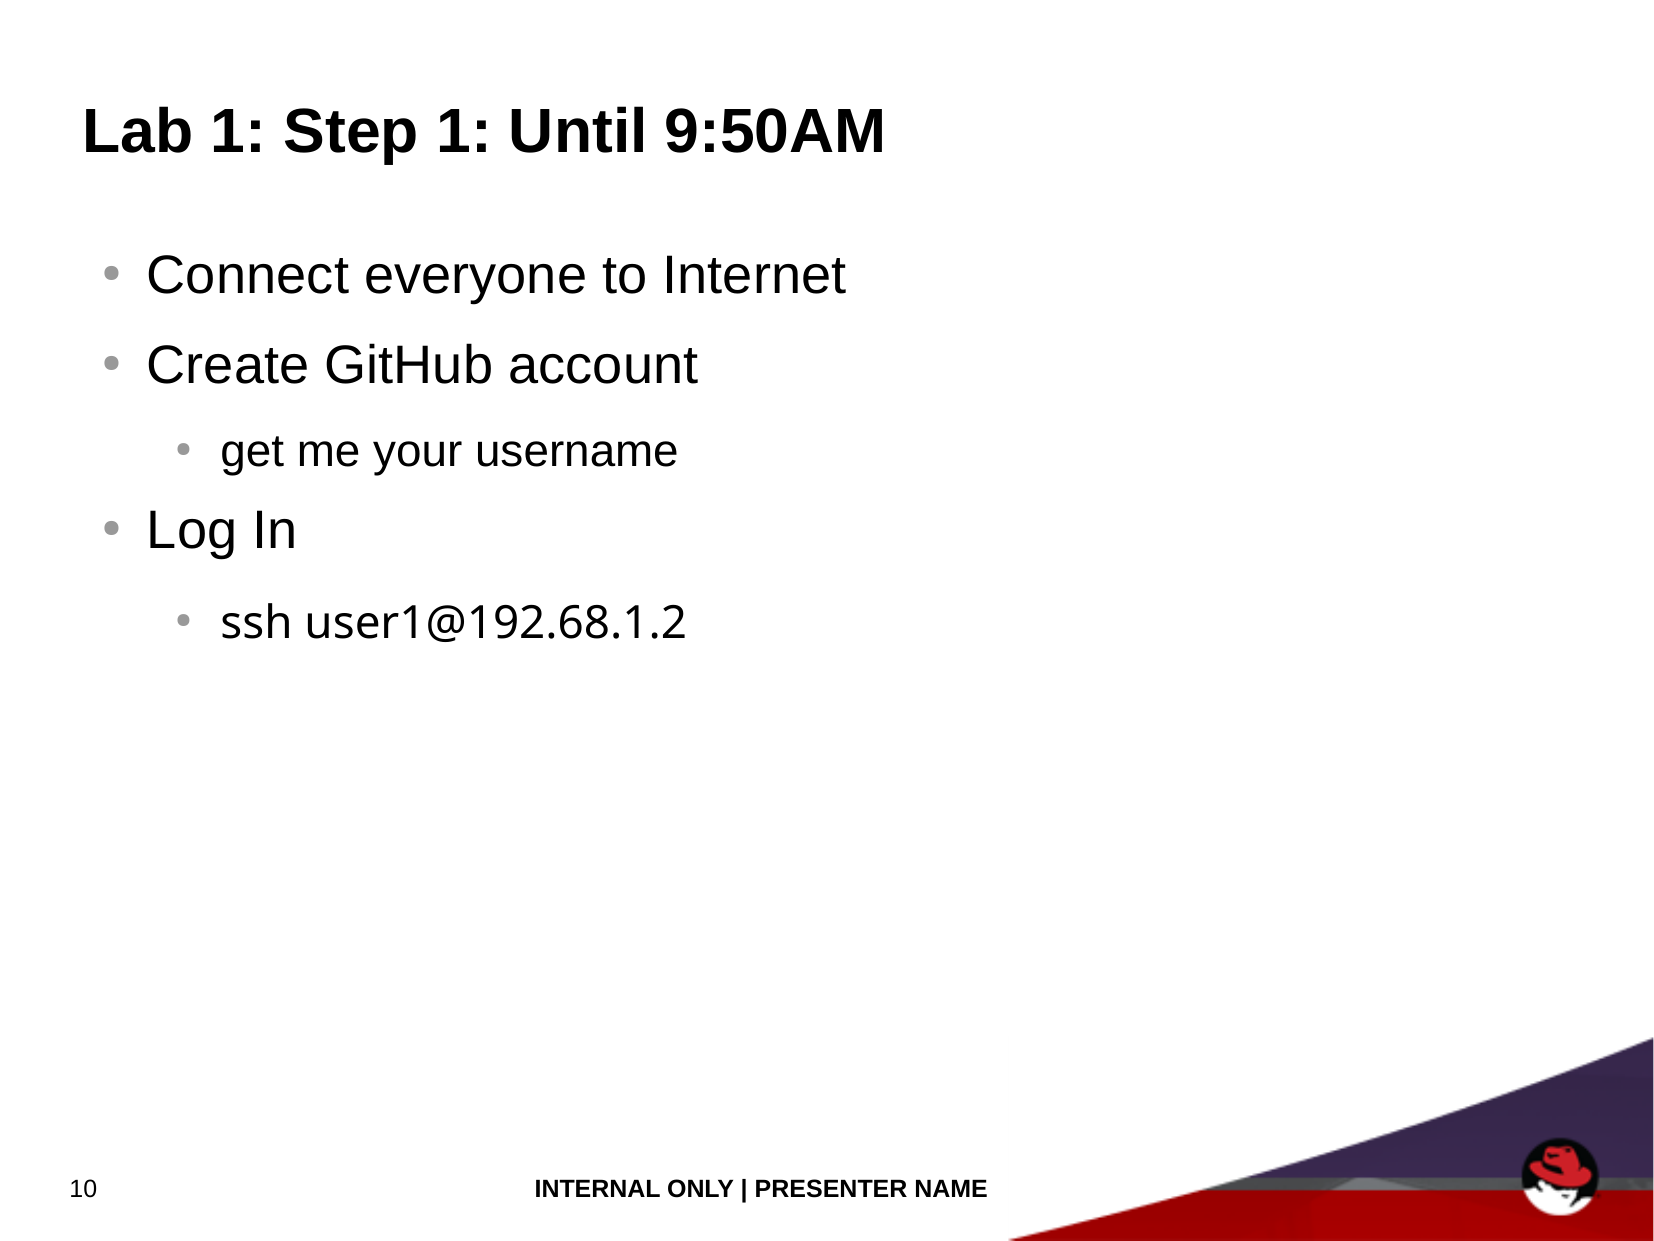

# Lab 1: Step 1: Until 9:50AM
Connect everyone to Internet
Create GitHub account
get me your username
Log In
ssh user1@192.68.1.2